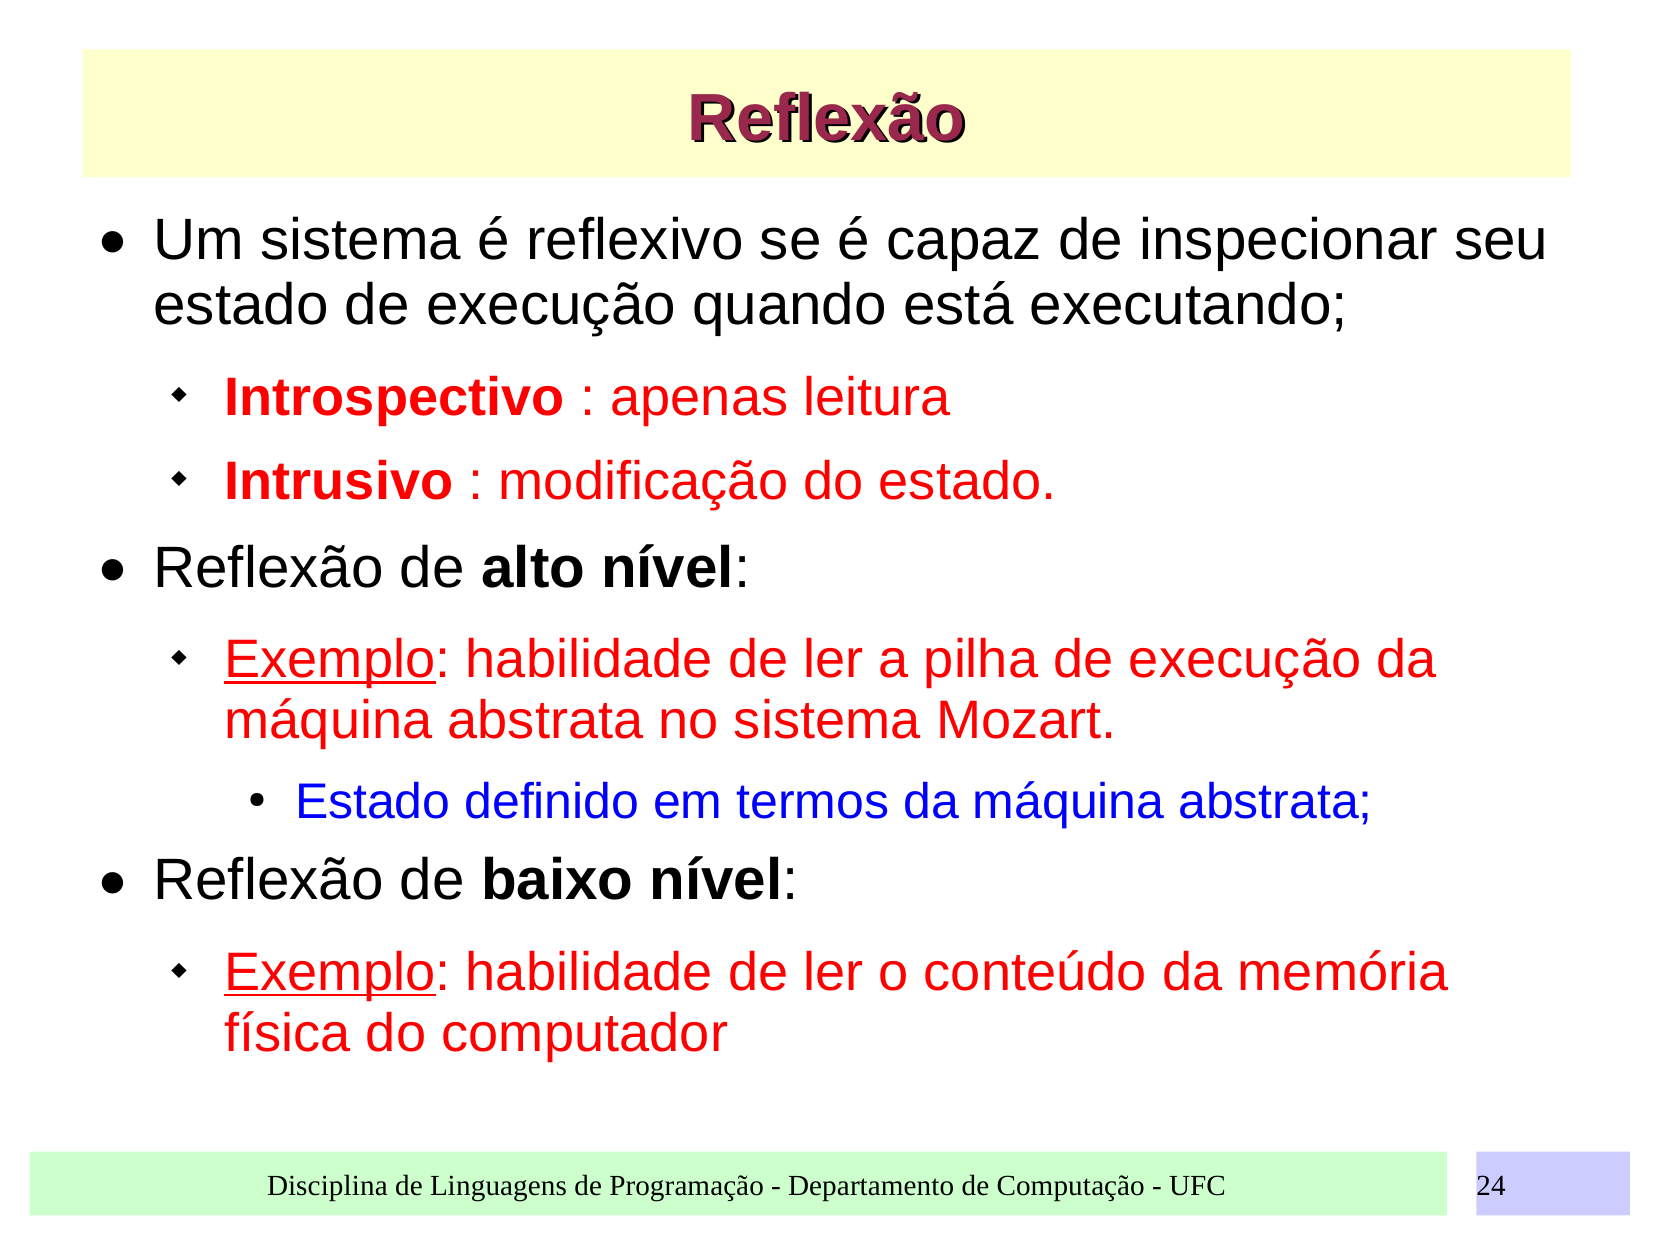

# Reflexão
Um sistema é reflexivo se é capaz de inspecionar seu estado de execução quando está executando;
Introspectivo : apenas leitura
Intrusivo : modificação do estado.
Reflexão de alto nível:
Exemplo: habilidade de ler a pilha de execução da máquina abstrata no sistema Mozart.
Estado definido em termos da máquina abstrata;
Reflexão de baixo nível:
Exemplo: habilidade de ler o conteúdo da memória física do computador
Disciplina de Linguagens de Programação - Departamento de Computação - UFC